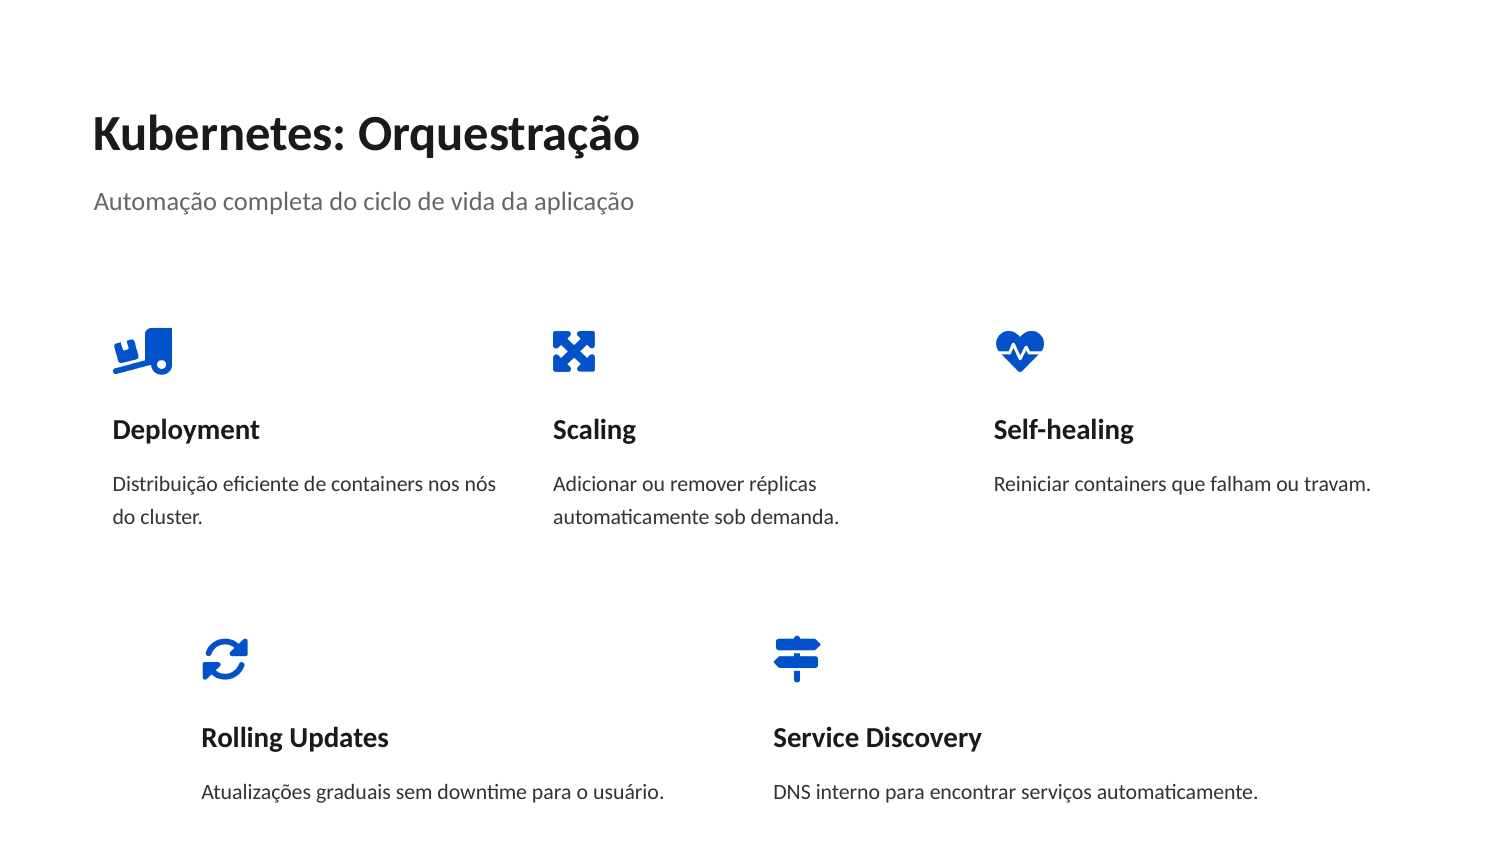

Kubernetes: Orquestração
Automação completa do ciclo de vida da aplicação
Deployment
Scaling
Self-healing
Distribuição eficiente de containers nos nós do cluster.
Adicionar ou remover réplicas automaticamente sob demanda.
Reiniciar containers que falham ou travam.
Rolling Updates
Service Discovery
Atualizações graduais sem downtime para o usuário.
DNS interno para encontrar serviços automaticamente.